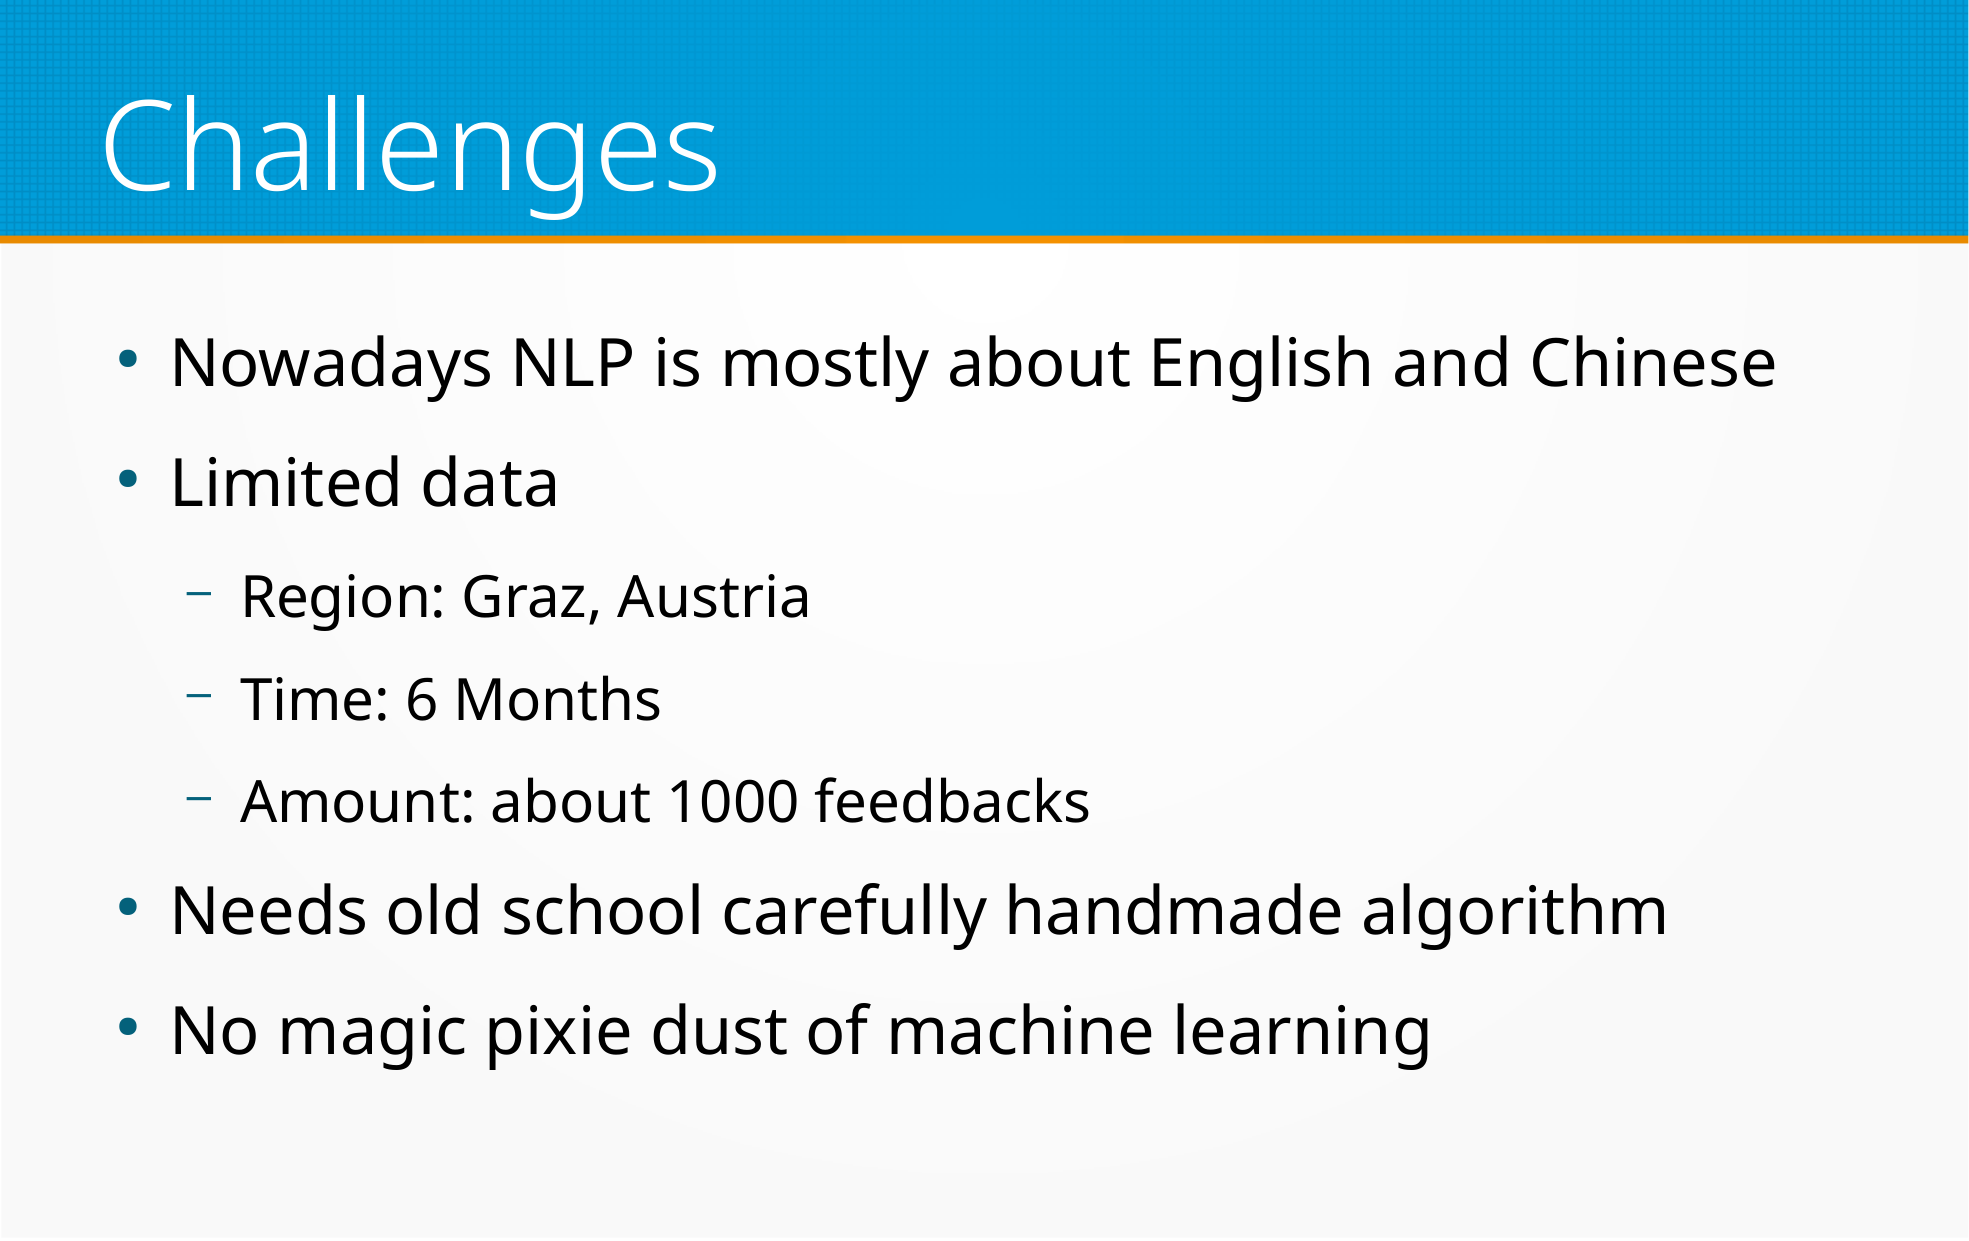

# Challenges
Nowadays NLP is mostly about English and Chinese
Limited data
Region: Graz, Austria
Time: 6 Months
Amount: about 1000 feedbacks
Needs old school carefully handmade algorithm
No magic pixie dust of machine learning